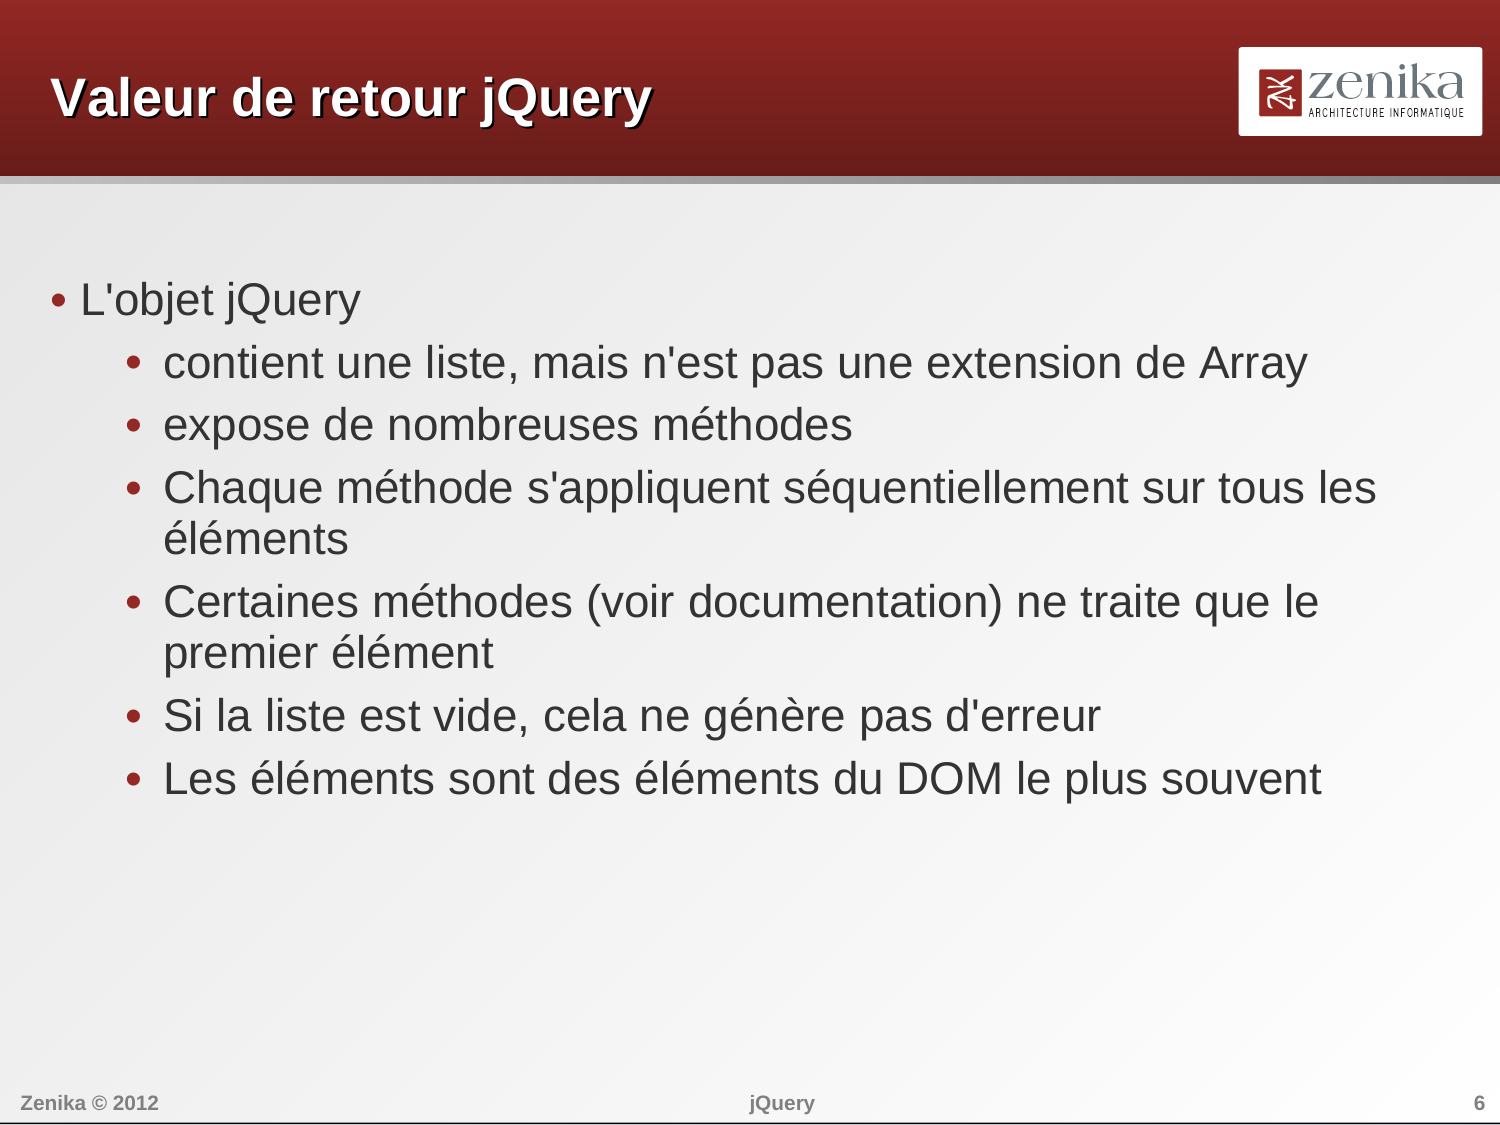

# Valeur de retour jQuery
 L'objet jQuery
contient une liste, mais n'est pas une extension de Array
expose de nombreuses méthodes
Chaque méthode s'appliquent séquentiellement sur tous les éléments
Certaines méthodes (voir documentation) ne traite que le premier élément
Si la liste est vide, cela ne génère pas d'erreur
Les éléments sont des éléments du DOM le plus souvent